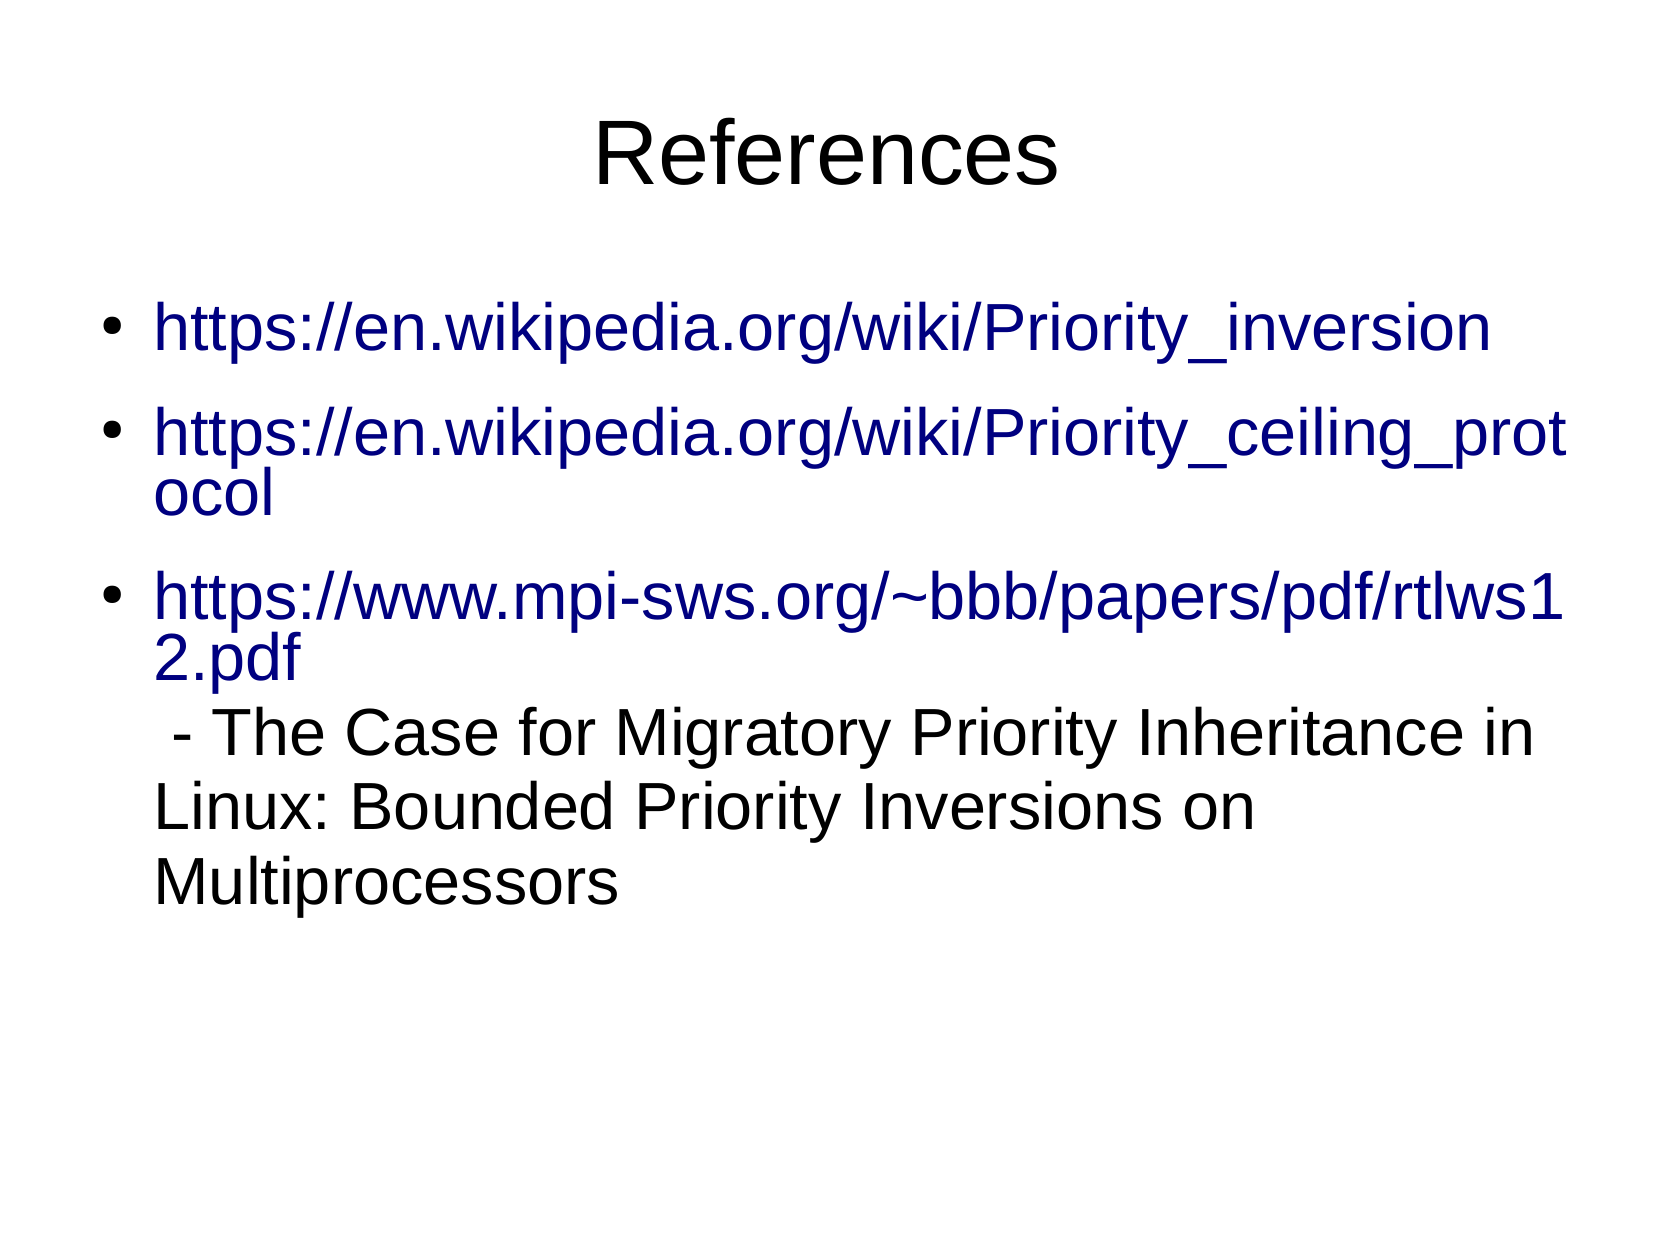

# References
https://en.wikipedia.org/wiki/Priority_inversion
https://en.wikipedia.org/wiki/Priority_ceiling_protocol
https://www.mpi-sws.org/~bbb/papers/pdf/rtlws12.pdf - The Case for Migratory Priority Inheritance in Linux: Bounded Priority Inversions on Multiprocessors